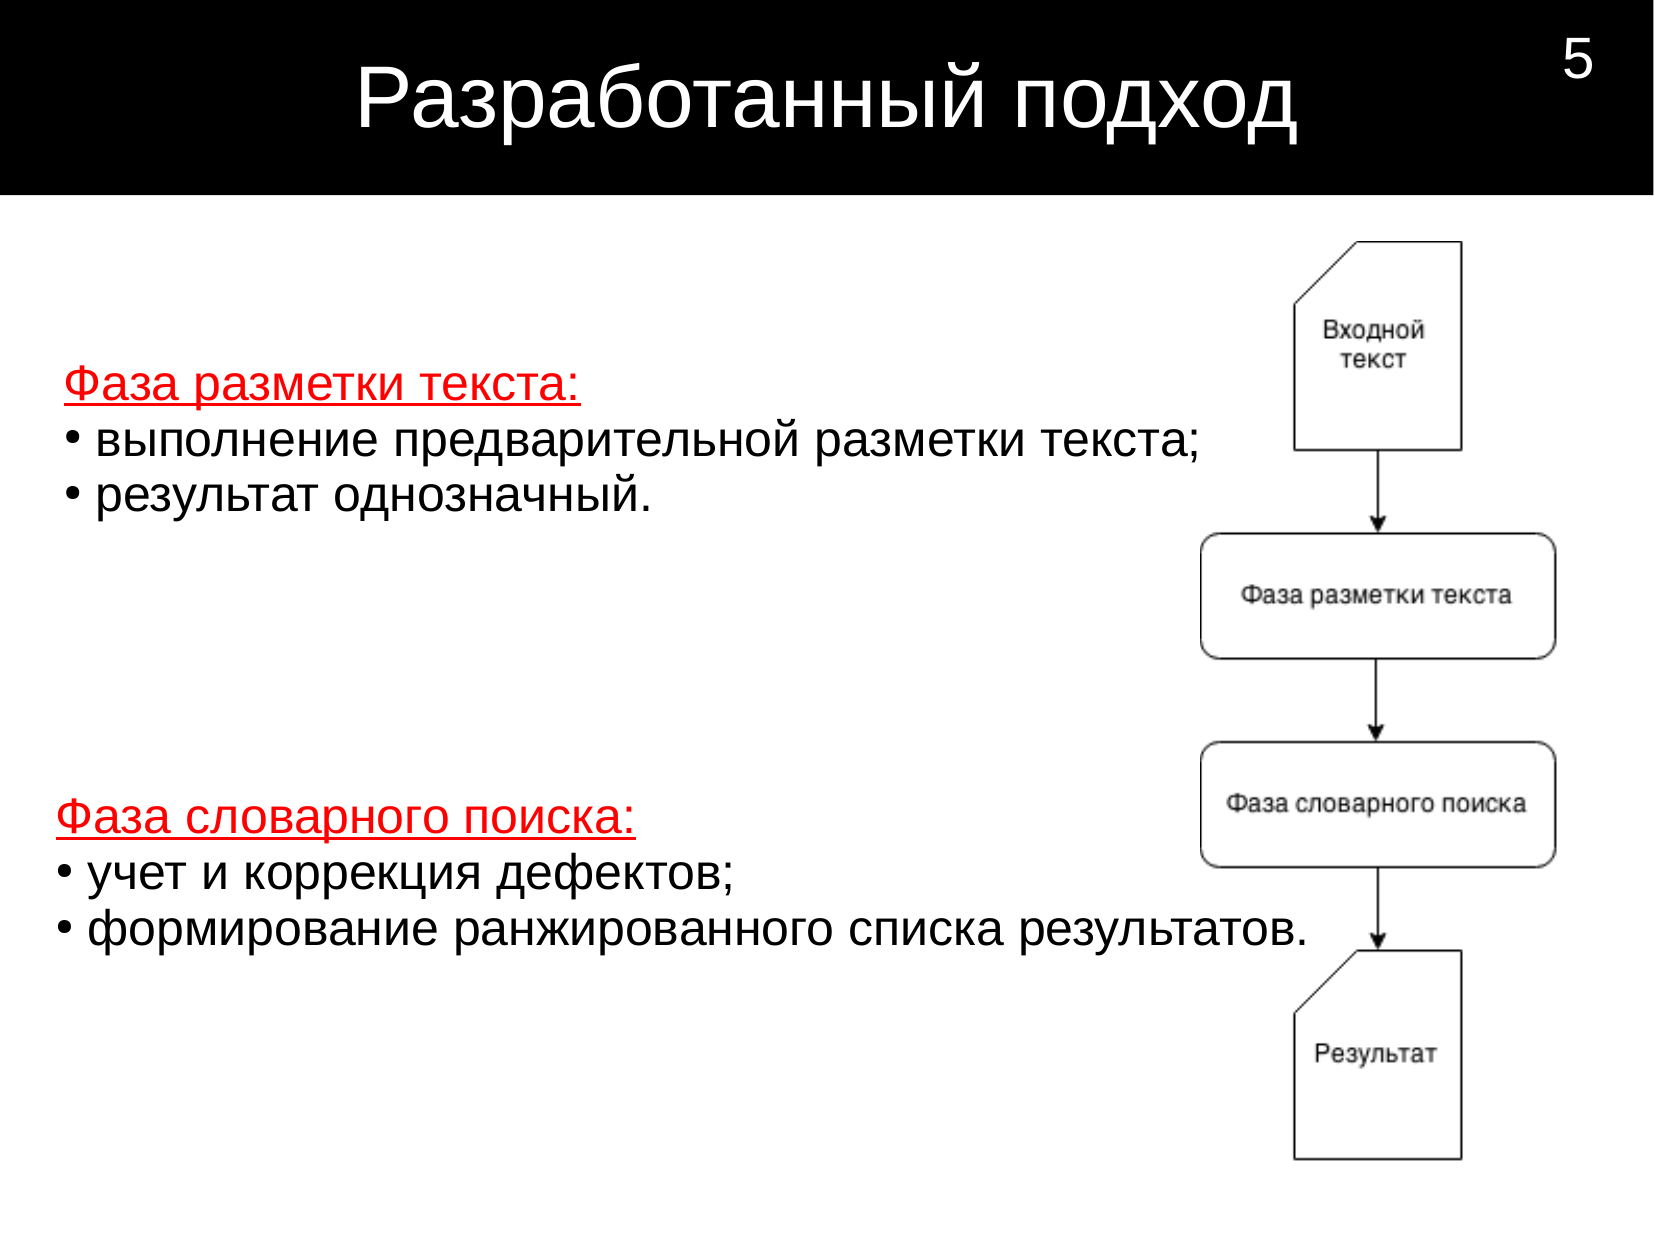

# Разработанный подход
Фаза разметки текста:
 выполнение предварительной разметки текста;
 результат однозначный.
Фаза словарного поиска:
 учет и коррекция дефектов;
 формирование ранжированного списка результатов.